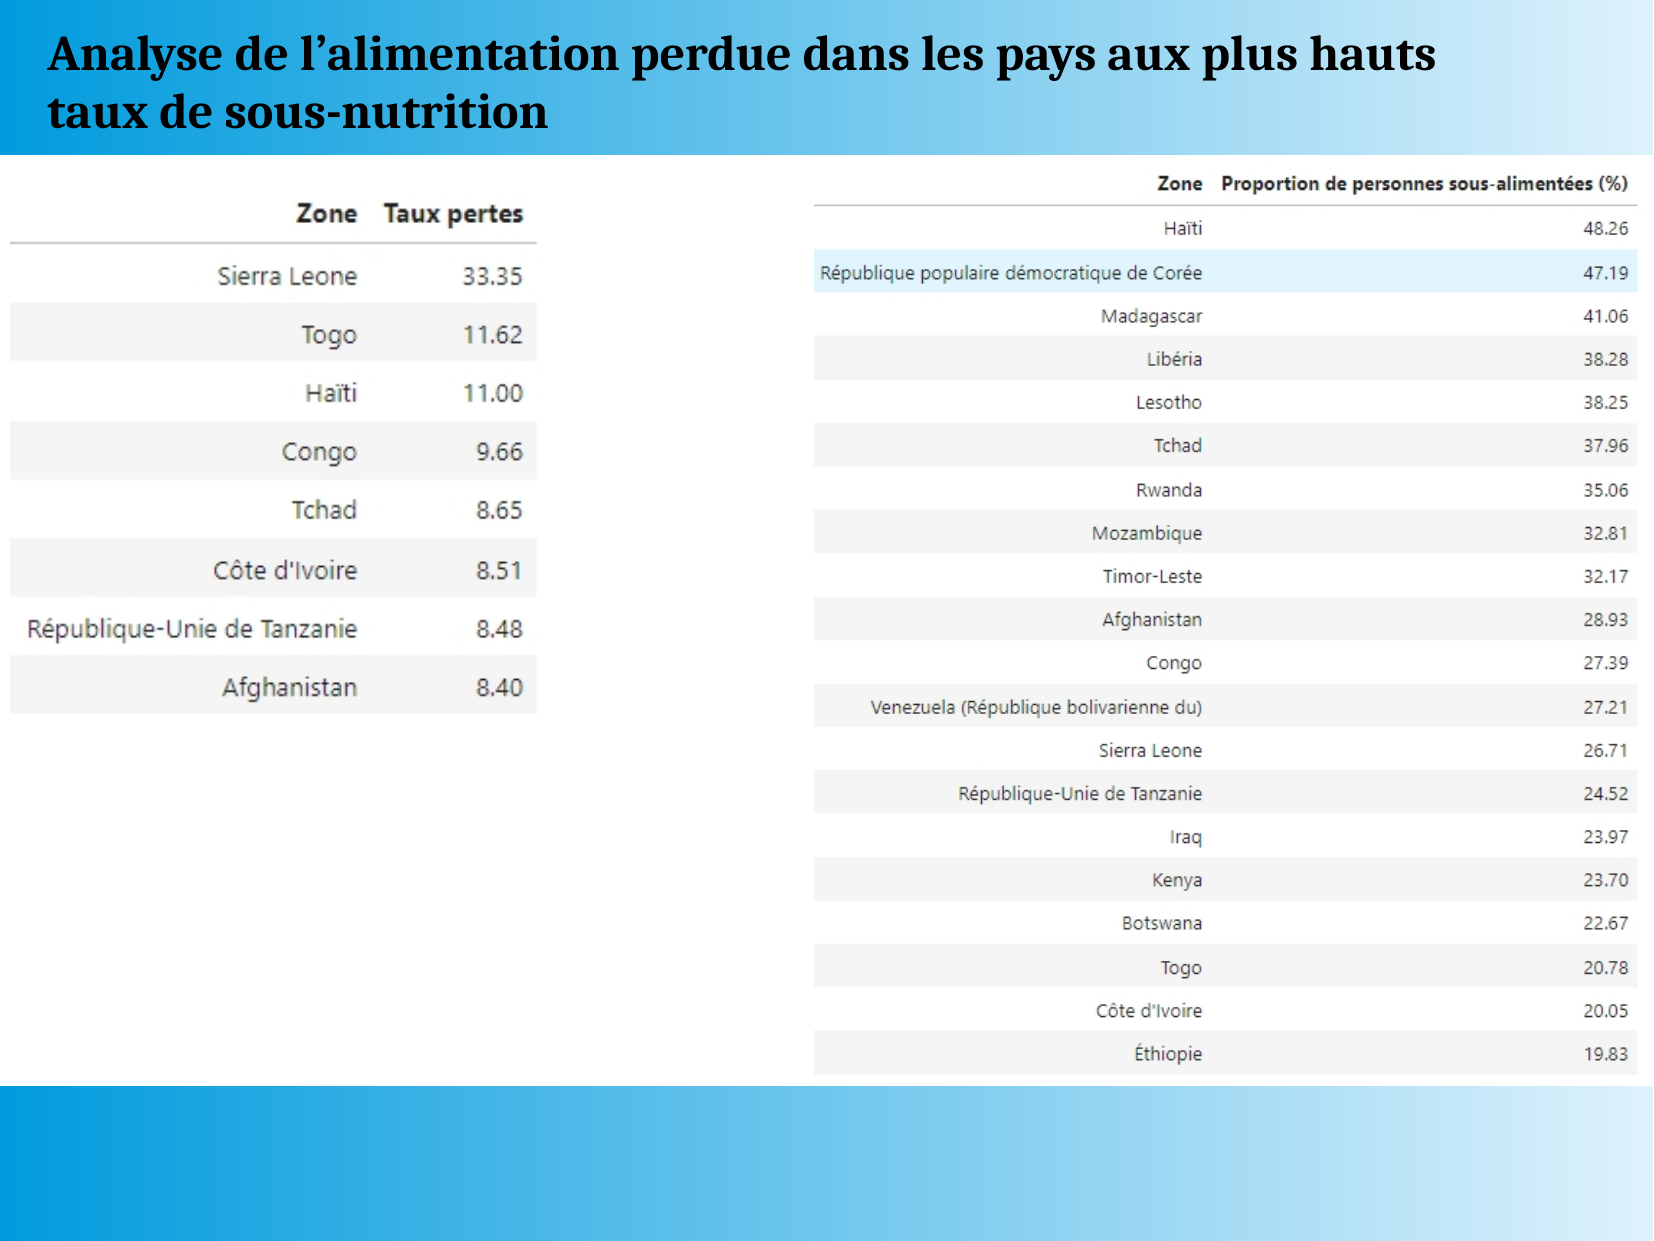

# Analyse de l’alimentation perdue dans les pays aux plus hauts taux de sous-nutrition